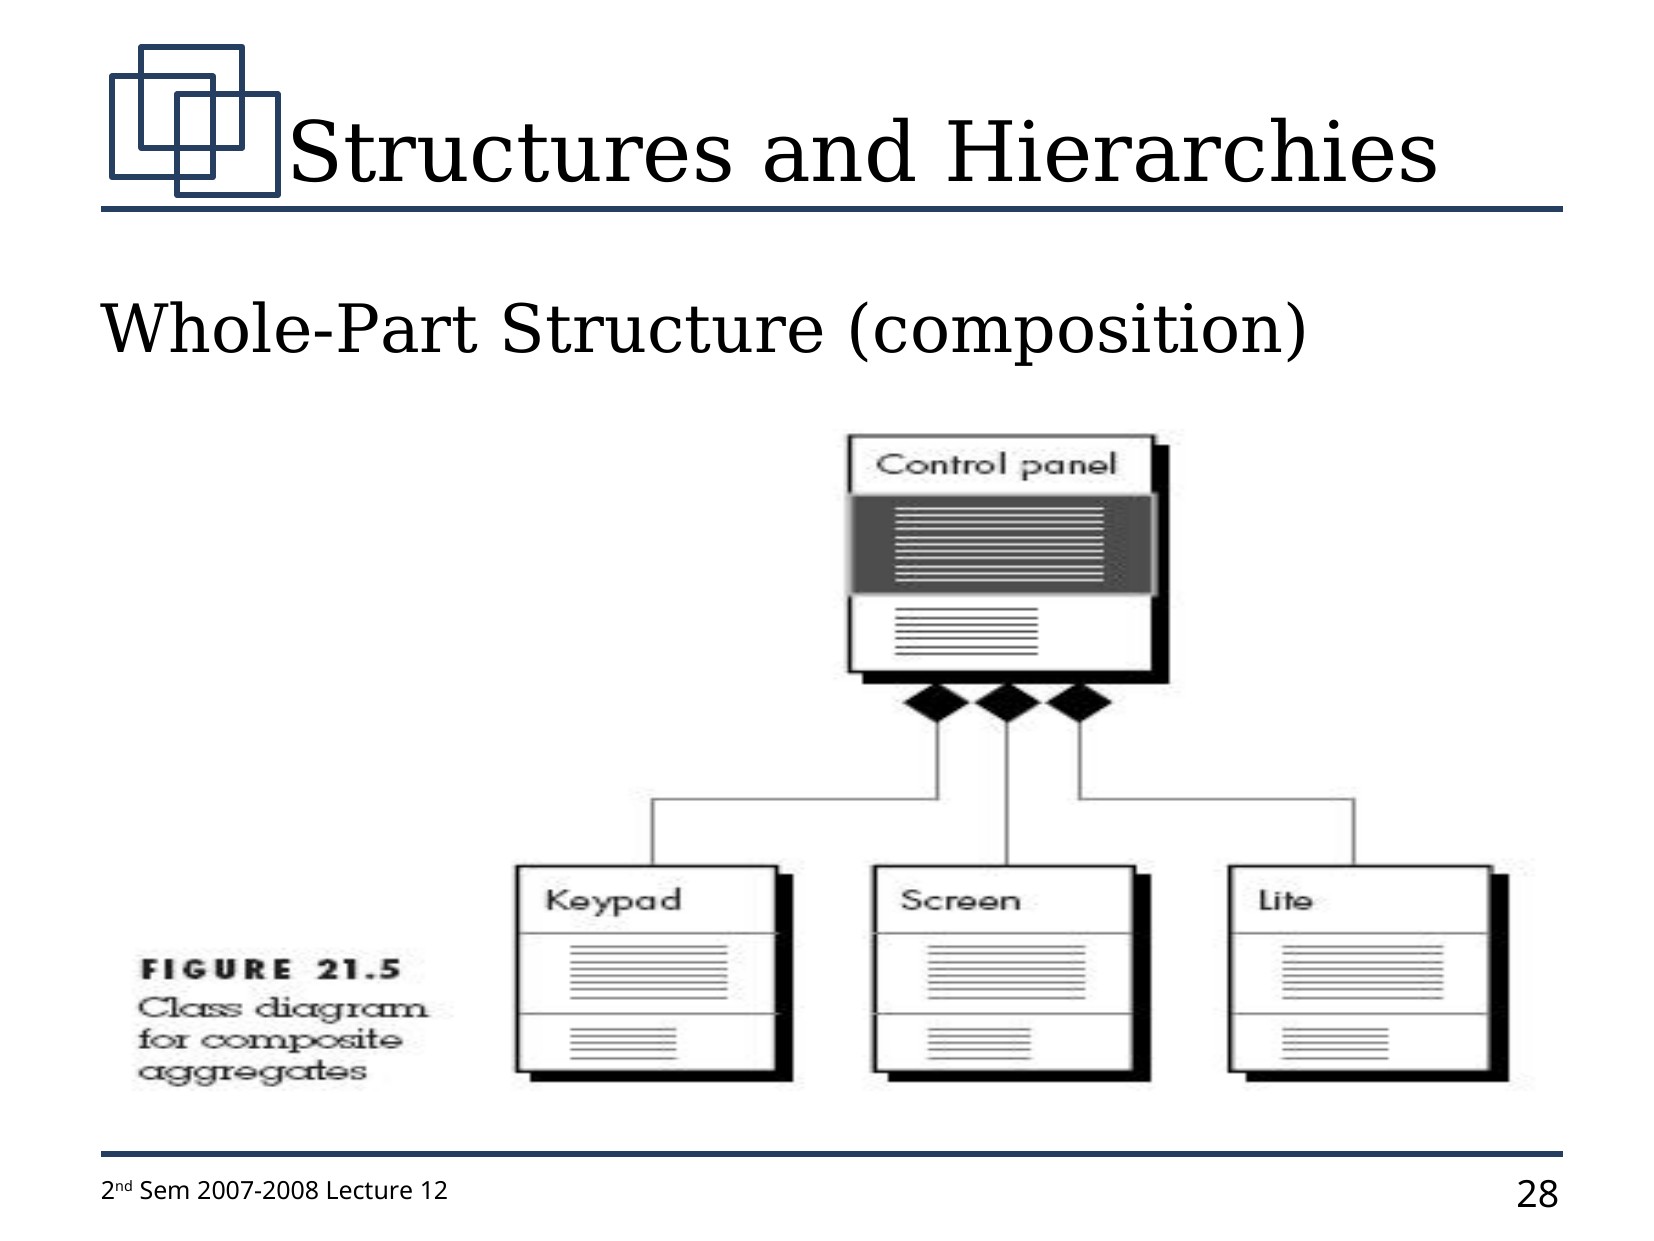

# Structures and Hierarchies
Whole-Part Structure (composition)